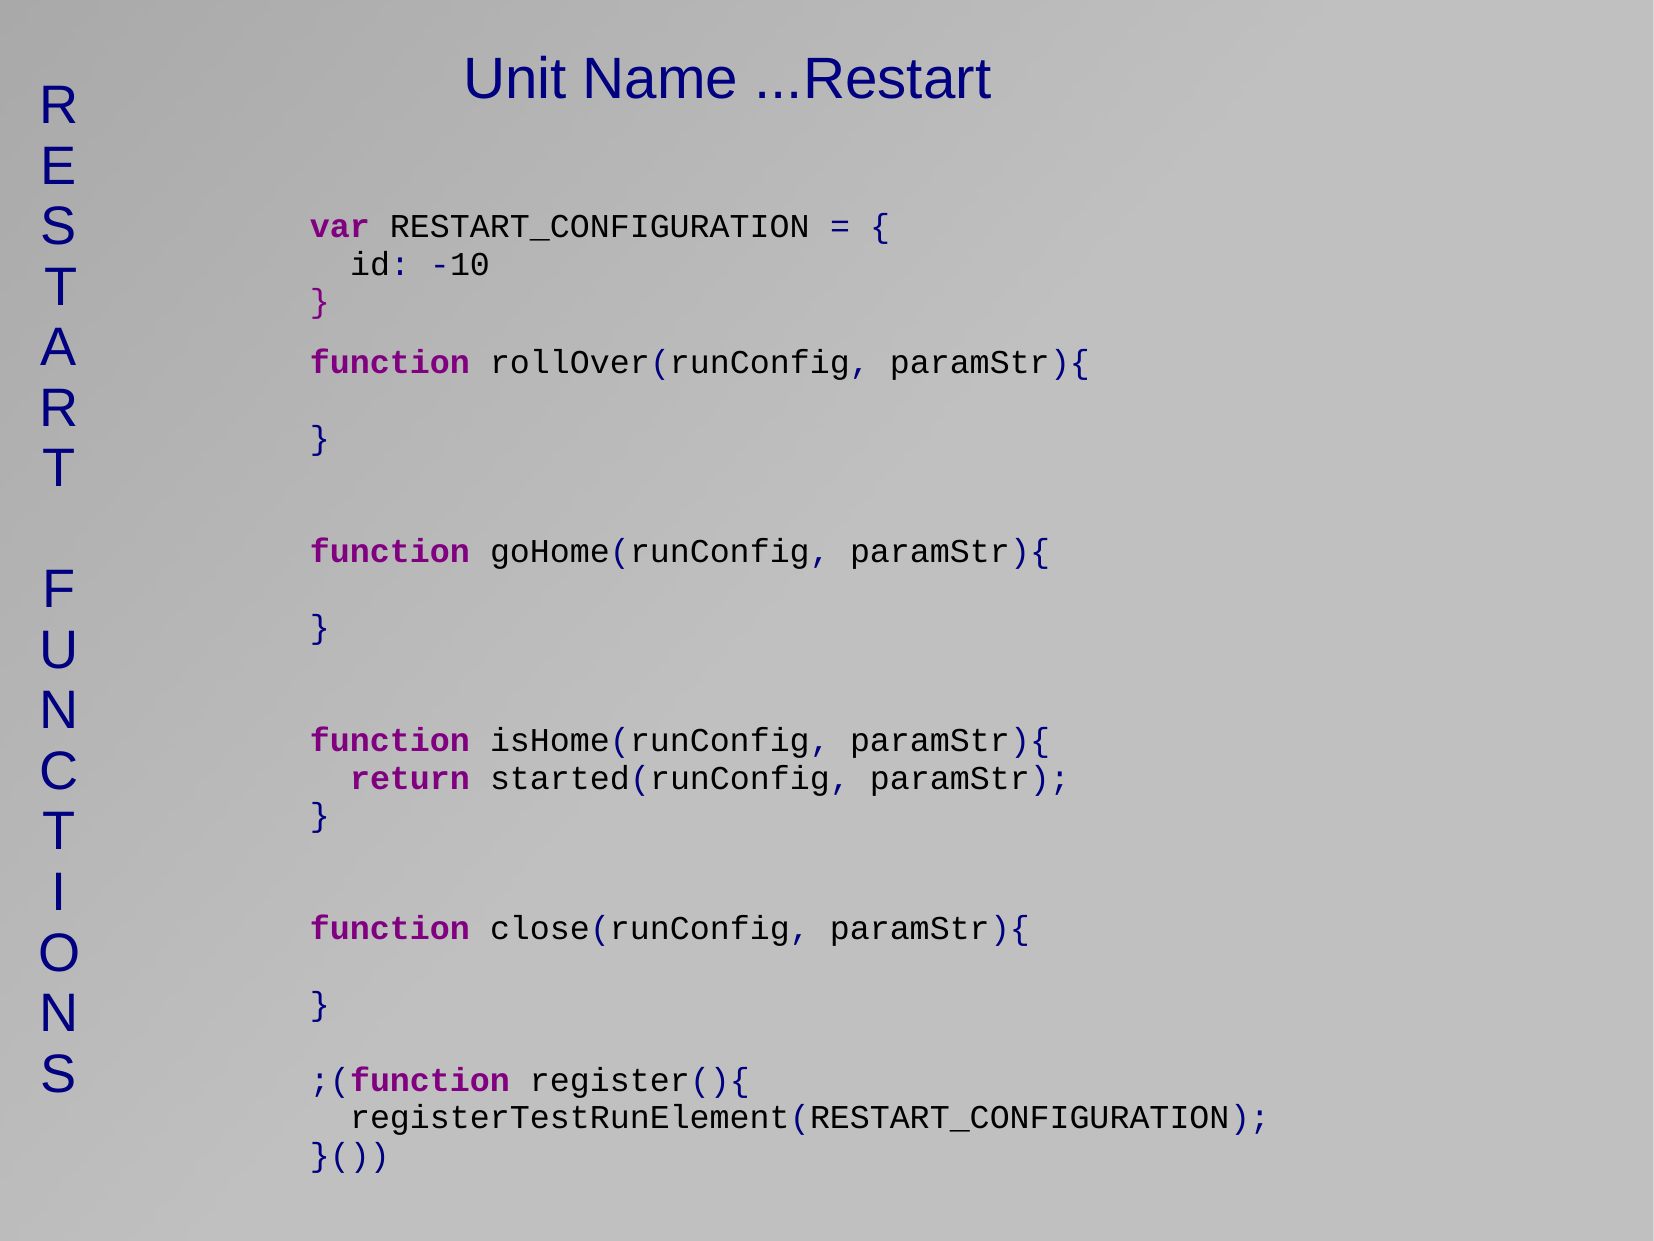

Unit Name ...Restart
RESTART FUNCTIONS
var RESTART_CONFIGURATION = {
 id: -10
}
function rollOver(runConfig, paramStr){
}
function goHome(runConfig, paramStr){
}
function isHome(runConfig, paramStr){
 return started(runConfig, paramStr);
}
function close(runConfig, paramStr){
}
;(function register(){
 registerTestRunElement(RESTART_CONFIGURATION);
}())